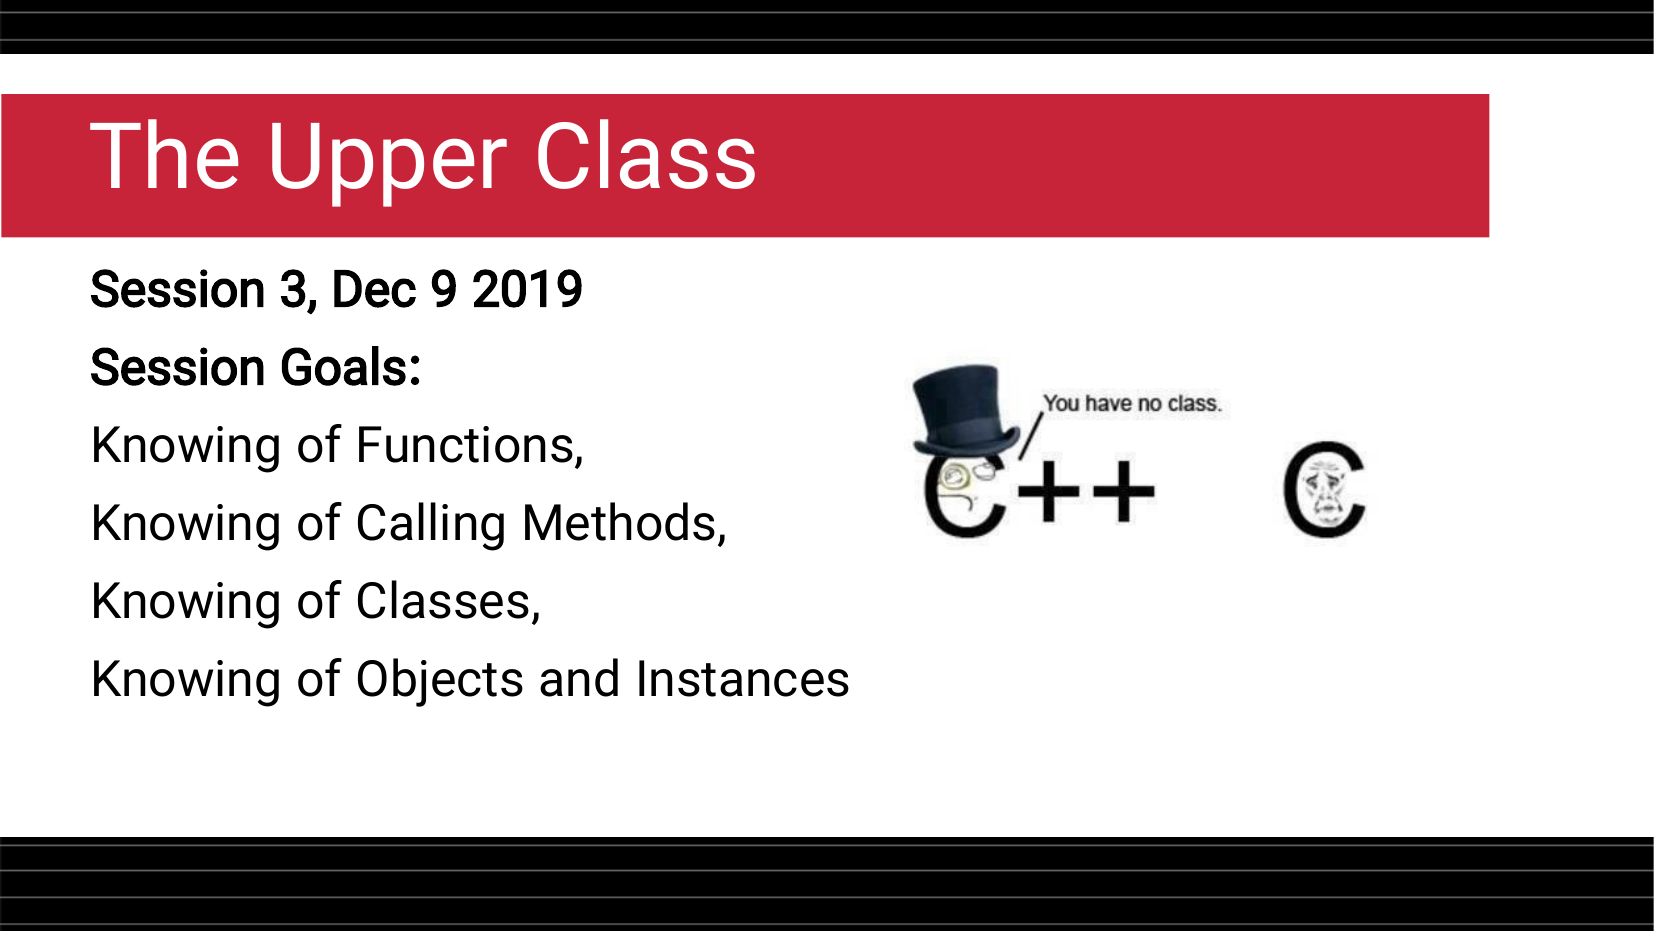

# The Upper Class
Session 3, Dec 9 2019
Session Goals:
Knowing of Functions,
Knowing of Calling Methods,
Knowing of Classes,
Knowing of Objects and Instances